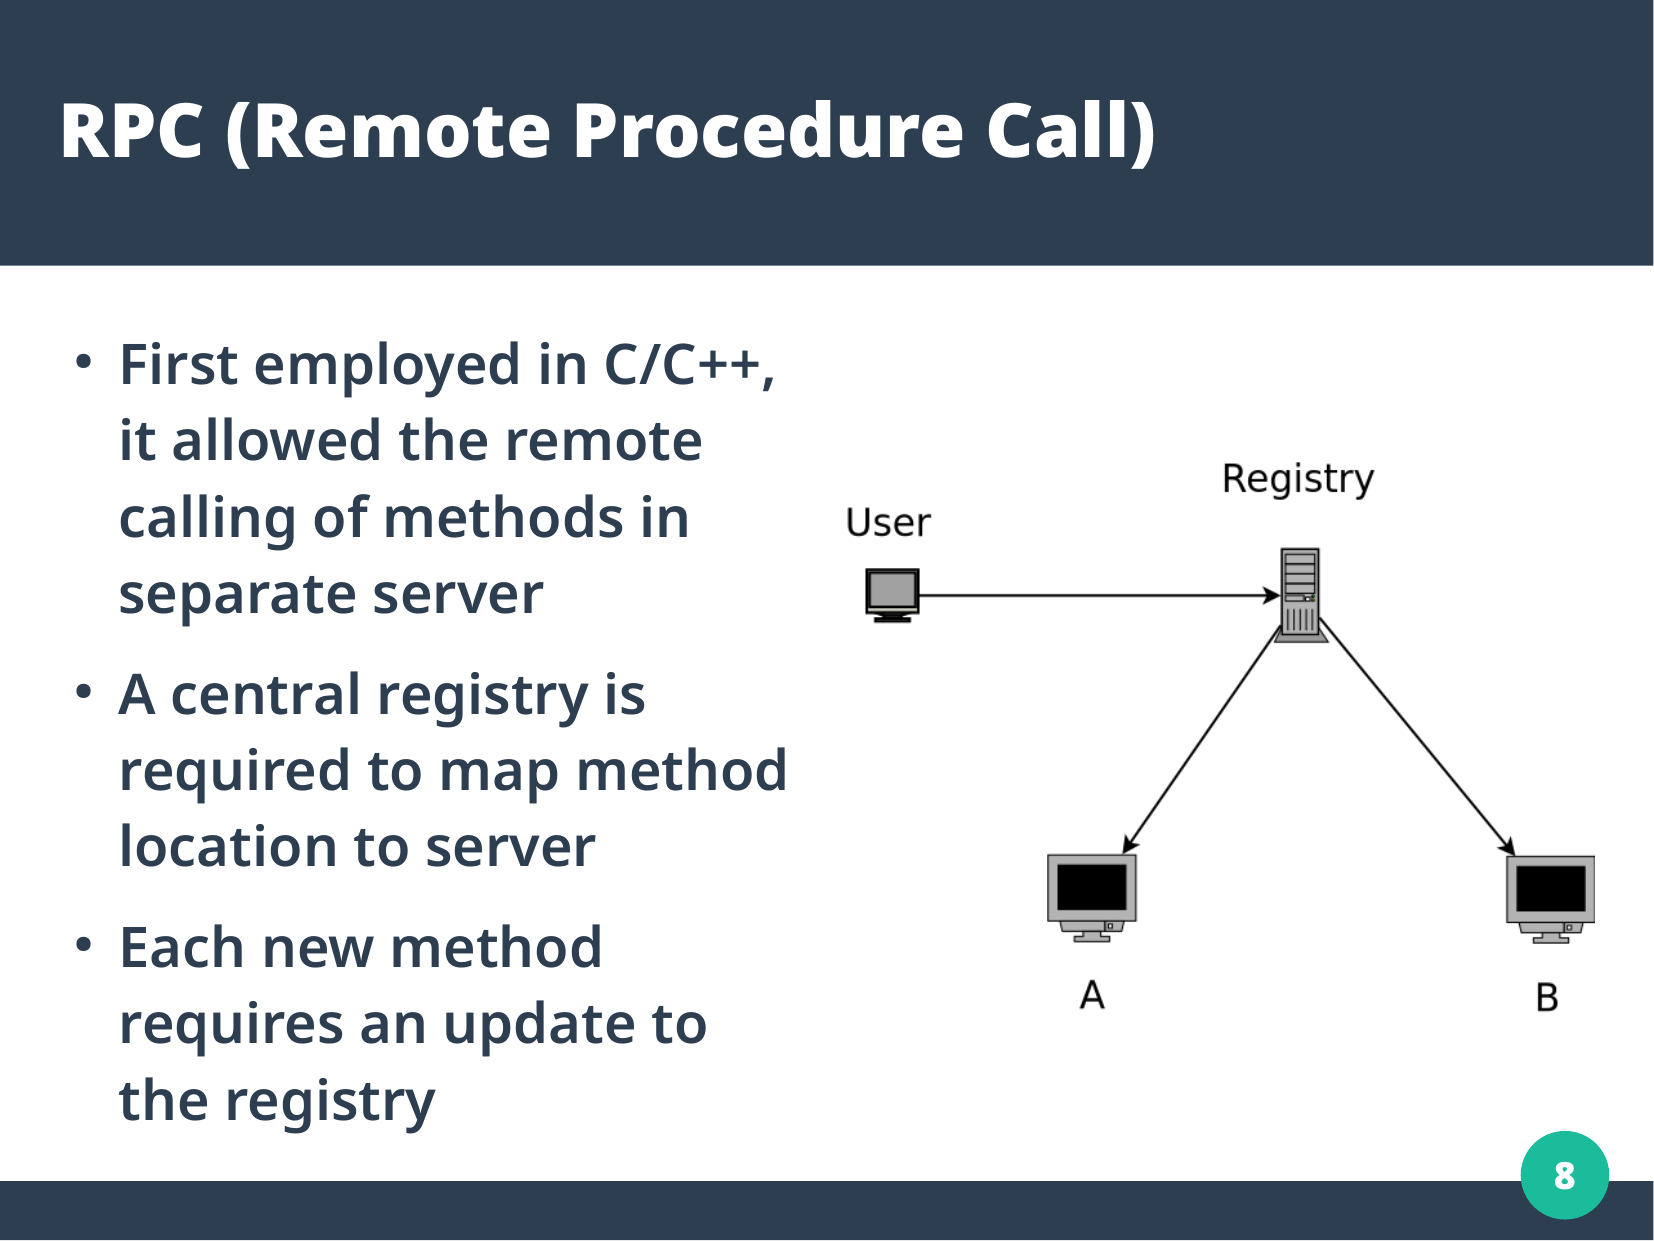

# RPC (Remote Procedure Call)
First employed in C/C++, it allowed the remote calling of methods in separate server
A central registry is required to map method location to server
Each new method requires an update to the registry
8